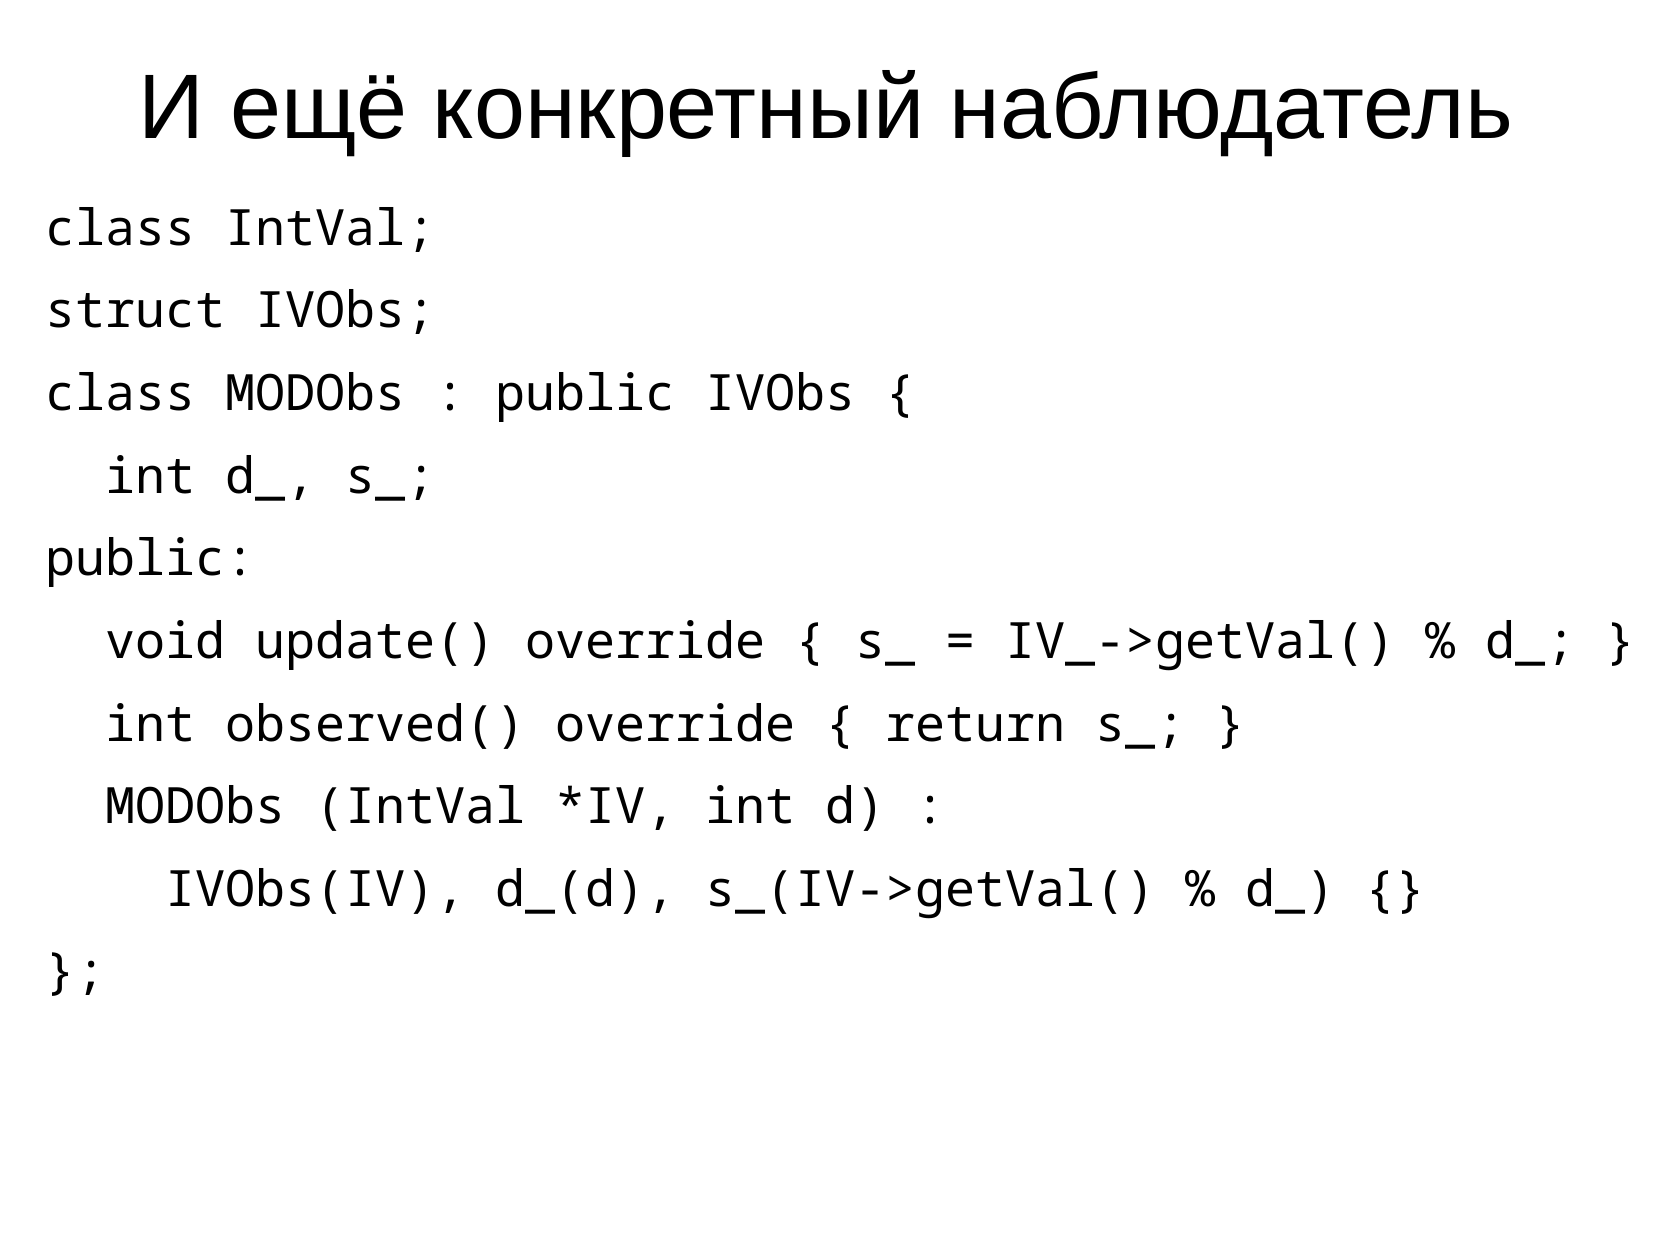

# И ещё конкретный наблюдатель
class IntVal;
struct IVObs;
class MODObs : public IVObs {
 int d_, s_;
public:
 void update() override { s_ = IV_->getVal() % d_; }
 int observed() override { return s_; }
 MODObs (IntVal *IV, int d) :
 IVObs(IV), d_(d), s_(IV->getVal() % d_) {}
};